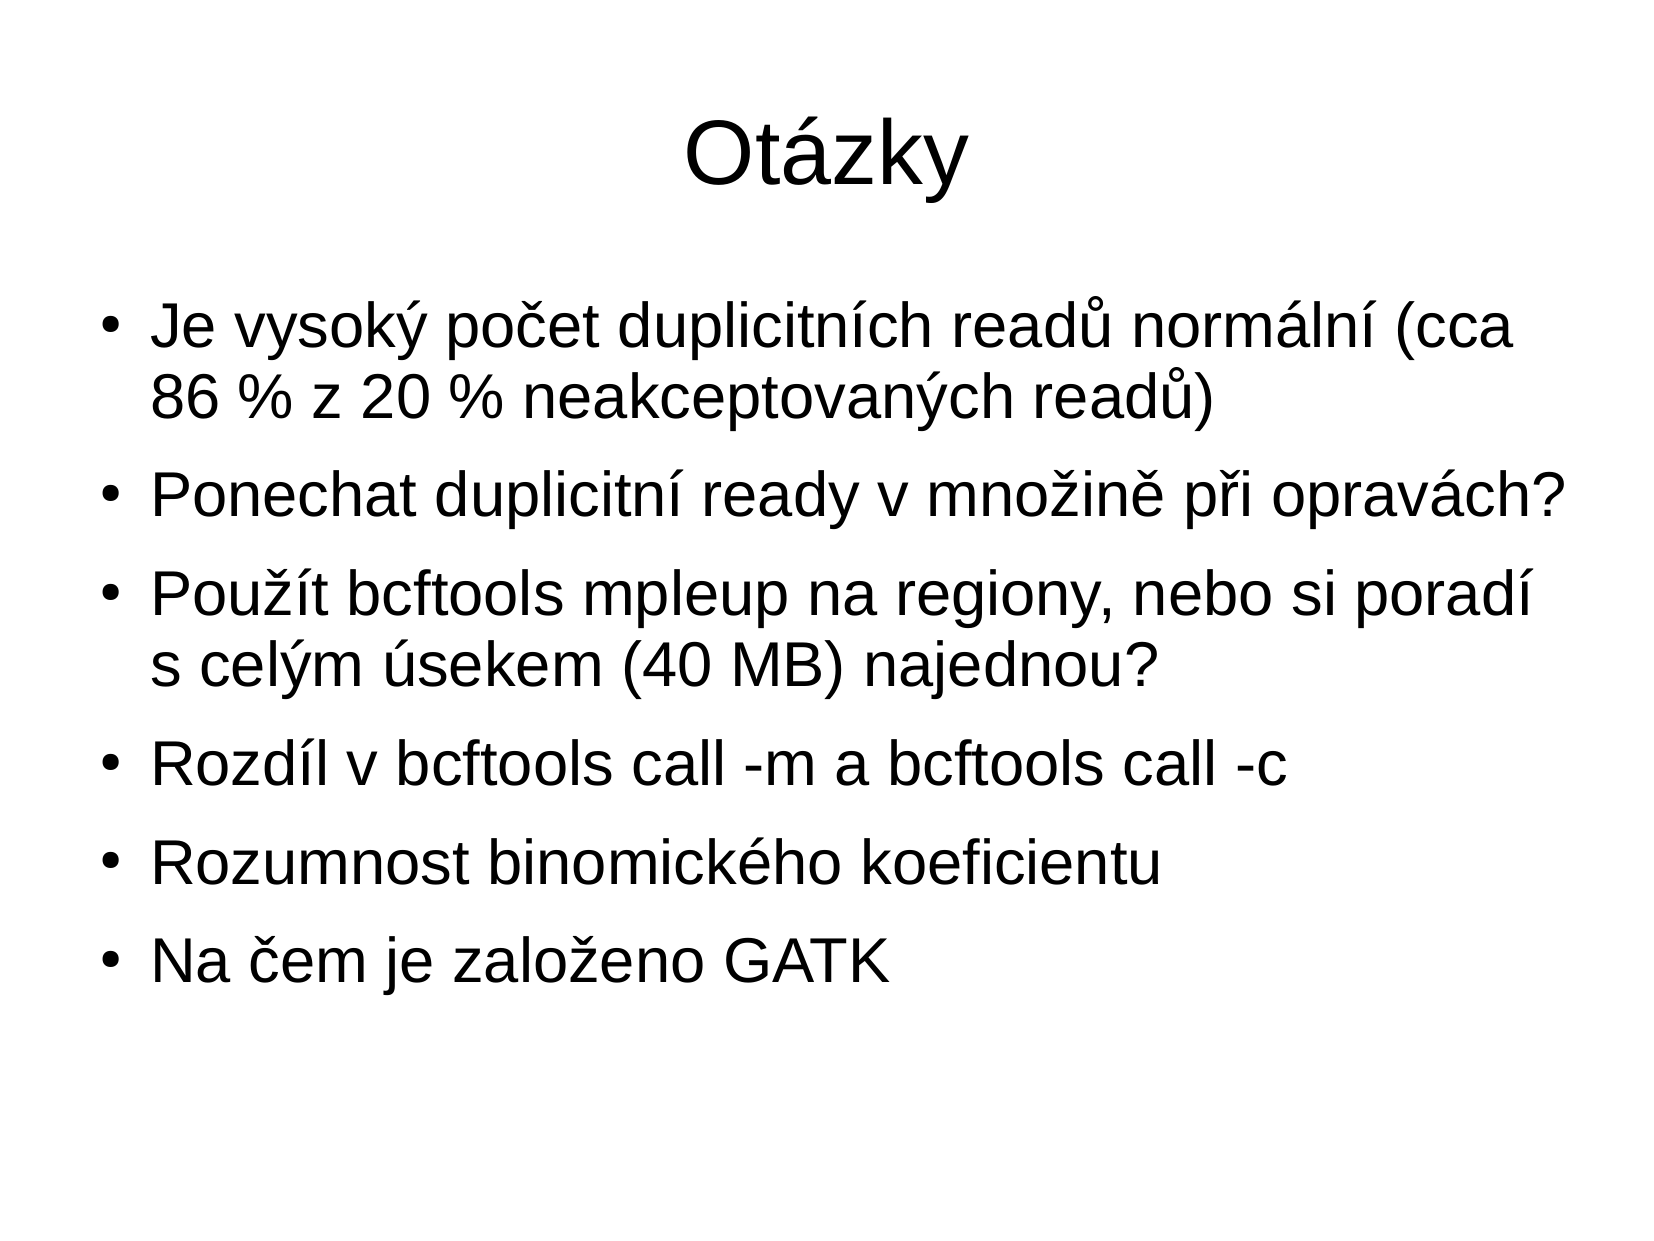

# Otázky
Je vysoký počet duplicitních readů normální (cca 86 % z 20 % neakceptovaných readů)
Ponechat duplicitní ready v množině při opravách?
Použít bcftools mpleup na regiony, nebo si poradí s celým úsekem (40 MB) najednou?
Rozdíl v bcftools call -m a bcftools call -c
Rozumnost binomického koeficientu
Na čem je založeno GATK